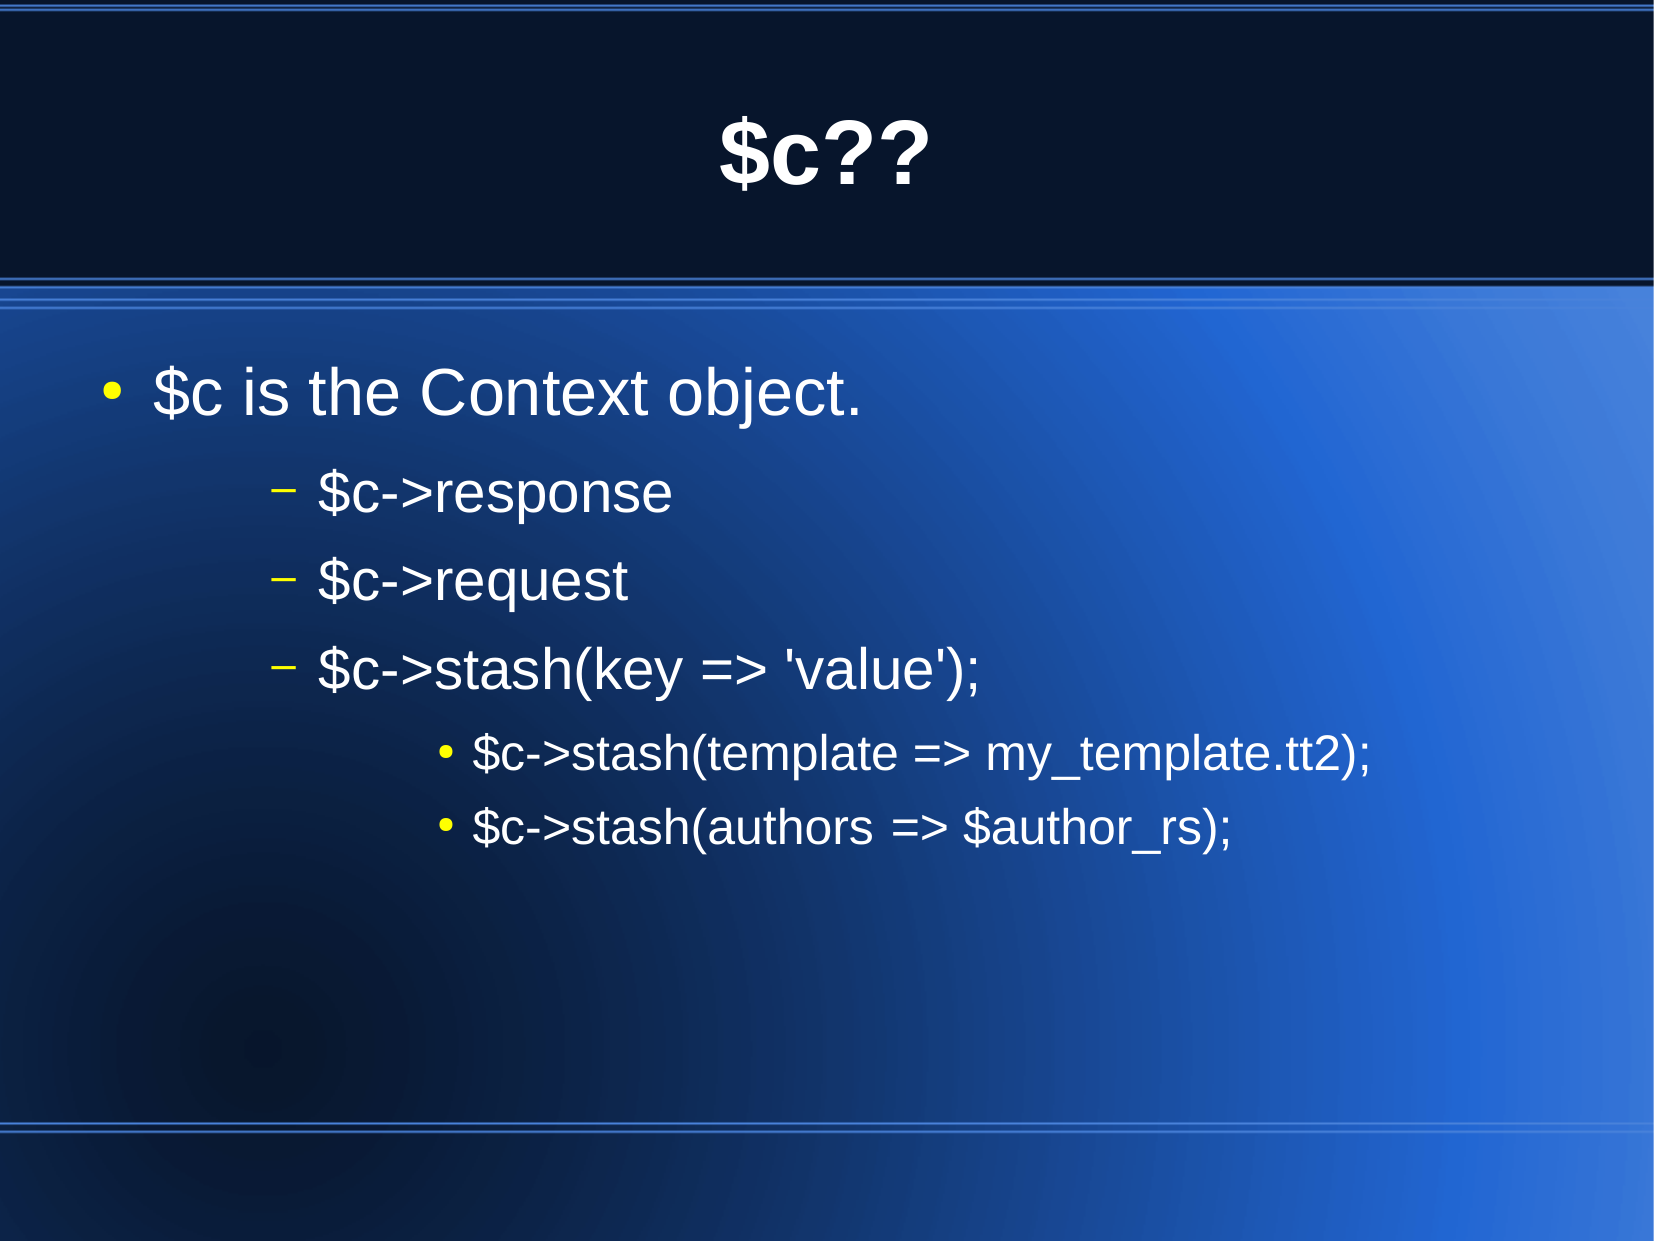

# $c??
$c is the Context object.
$c->response
$c->request
$c->stash(key => 'value');
$c->stash(template => my_template.tt2);
$c->stash(authors	 => $author_rs);